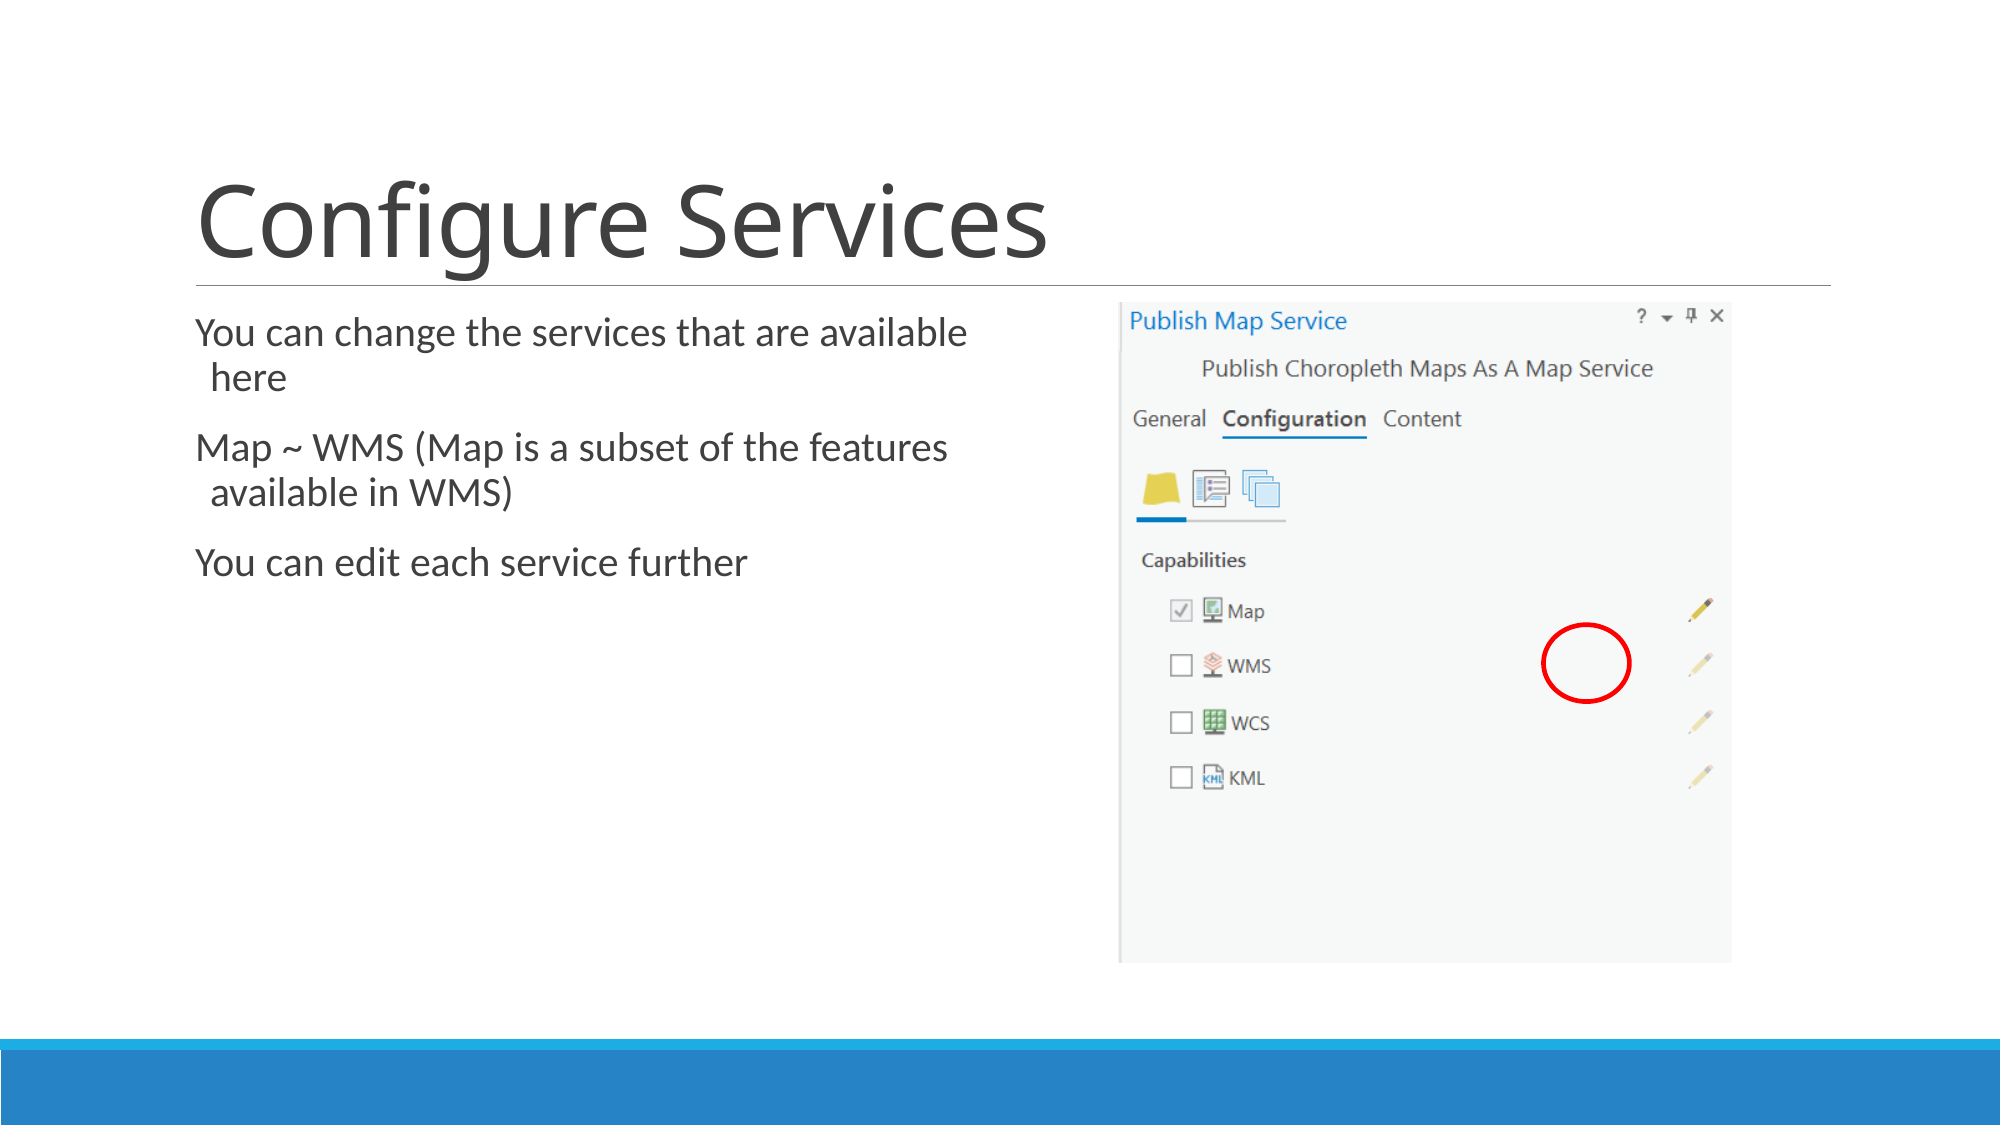

# Configure Services
You can change the services that are available here
Map ~ WMS (Map is a subset of the features available in WMS)
You can edit each service further